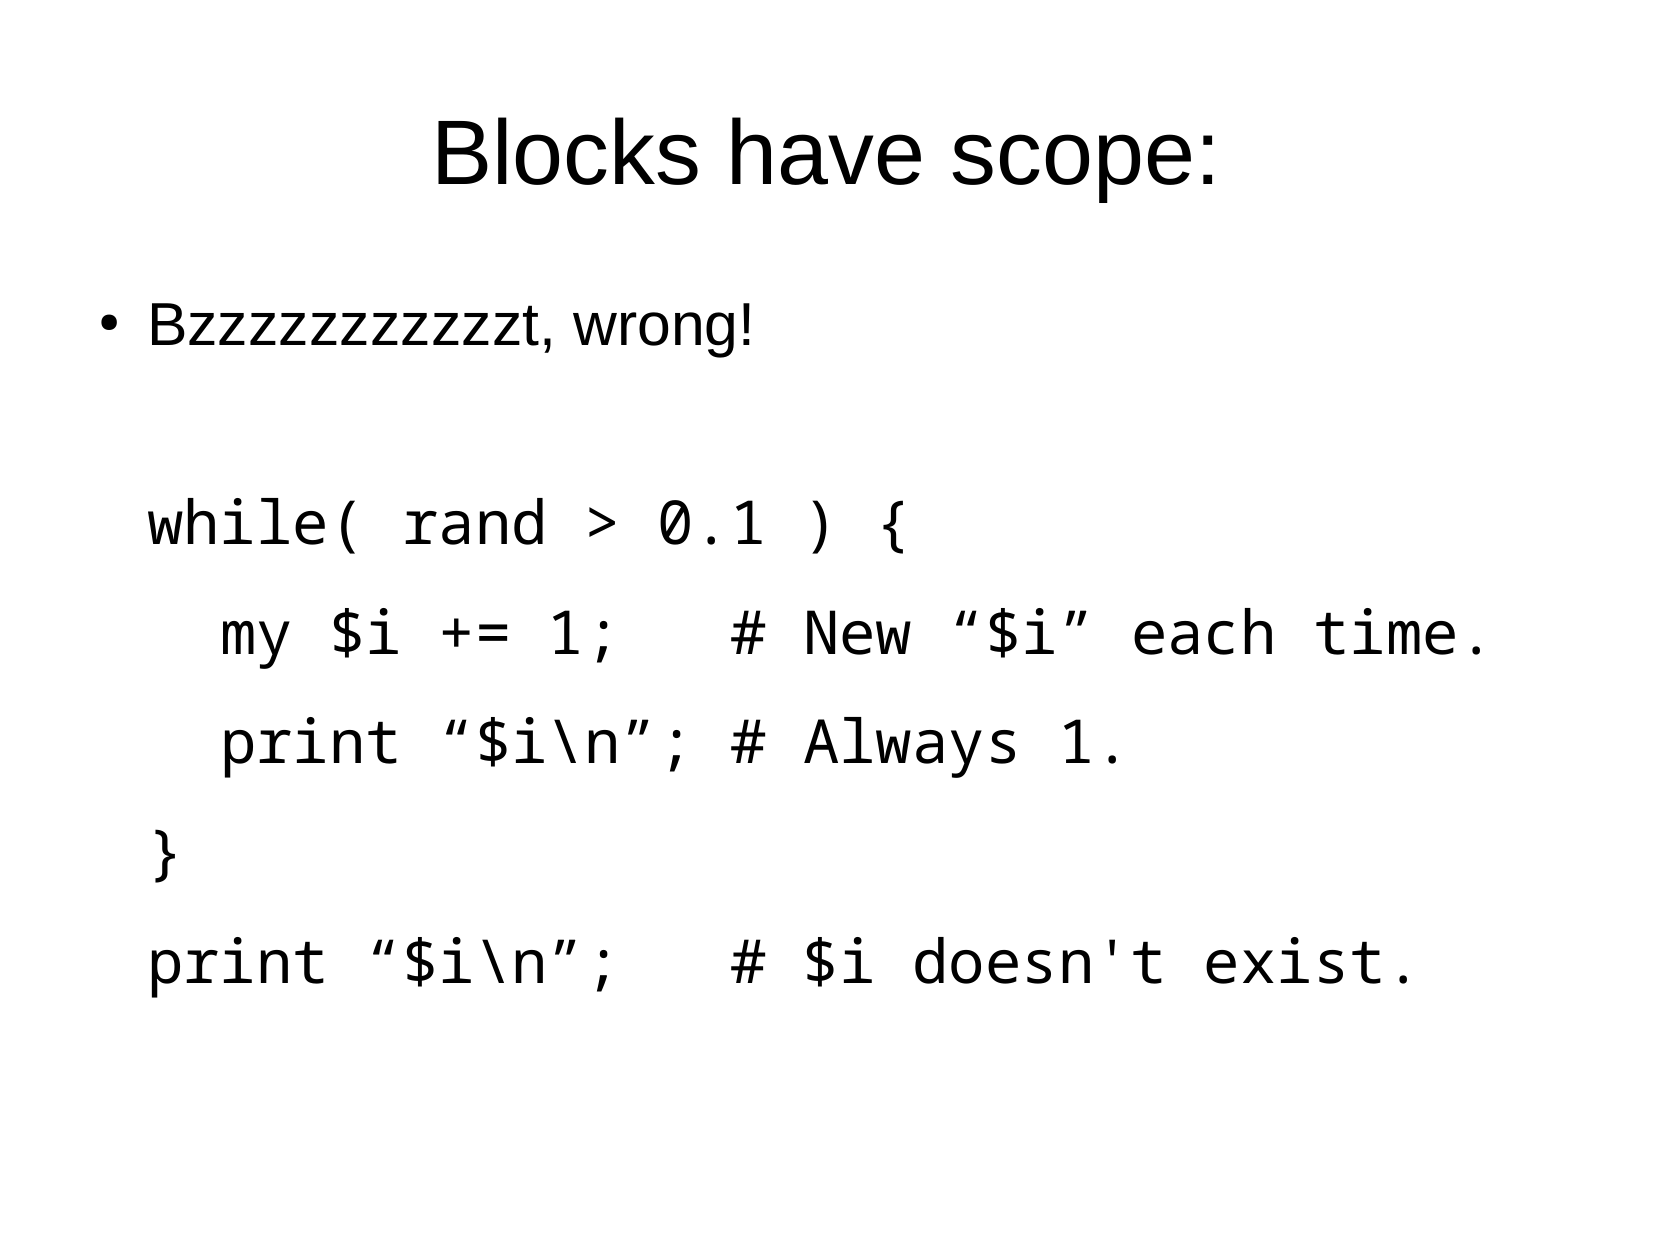

# Blocks have scope:
Bzzzzzzzzzzzt, wrong!
while( rand > 0.1 ) {
 my $i += 1; # New “$i” each time.
 print “$i\n”; # Always 1.
}
print “$i\n”; # $i doesn't exist.